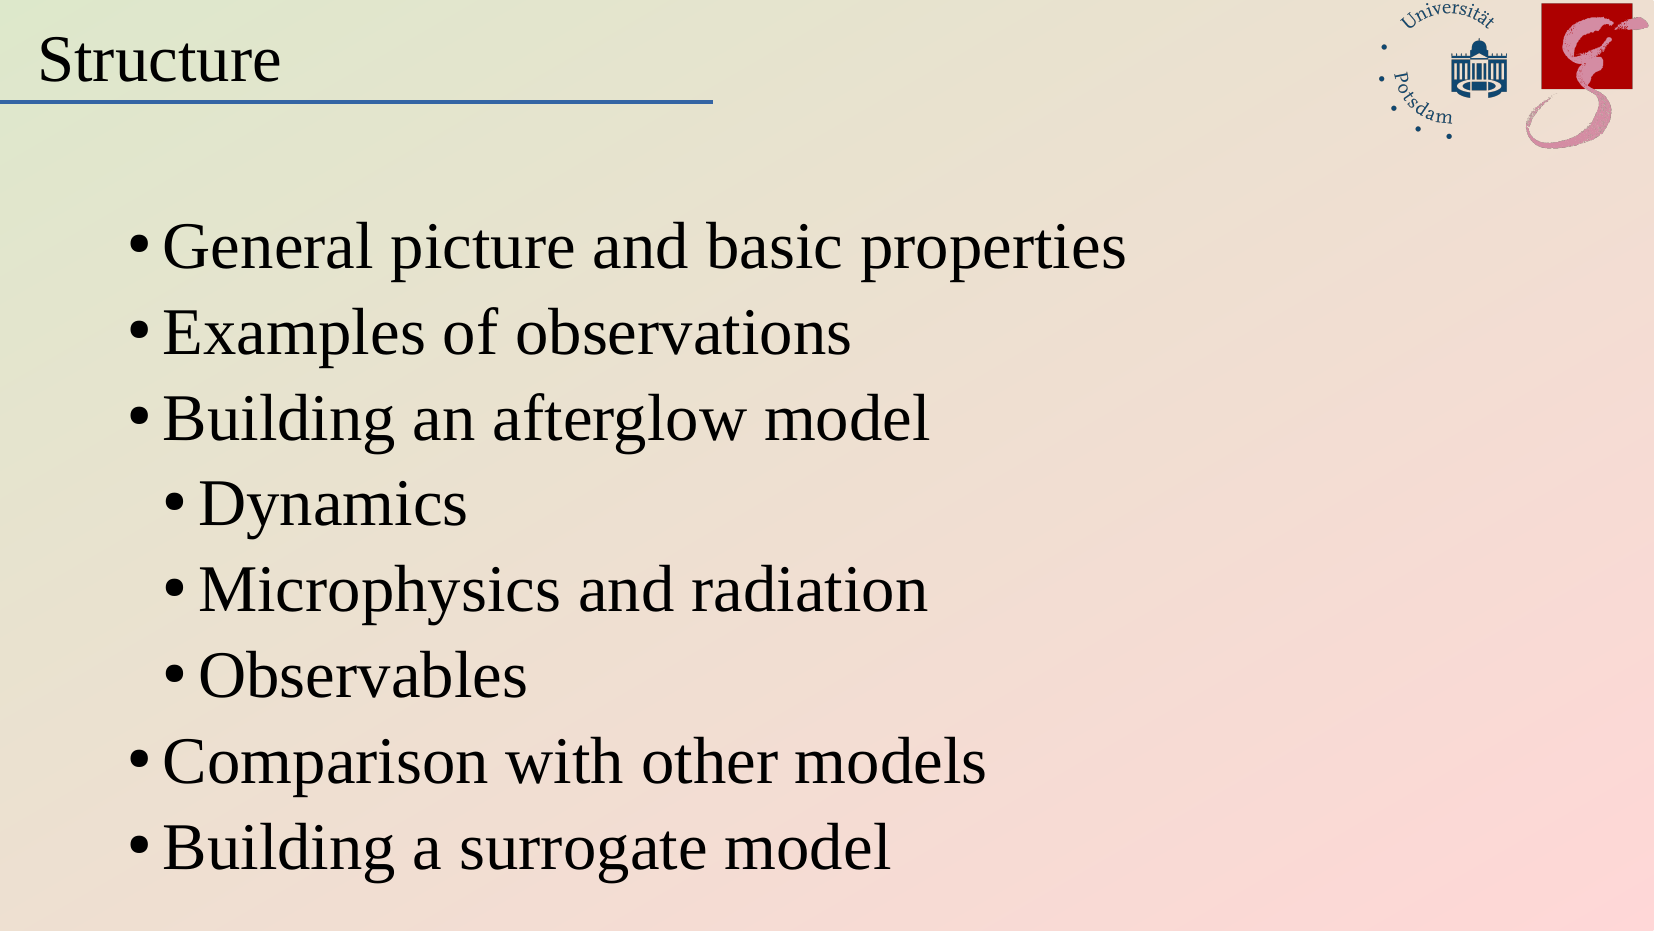

# Structure
General picture and basic properties
Examples of observations
Building an afterglow model
Dynamics
Microphysics and radiation
Observables
Comparison with other models
Building a surrogate model